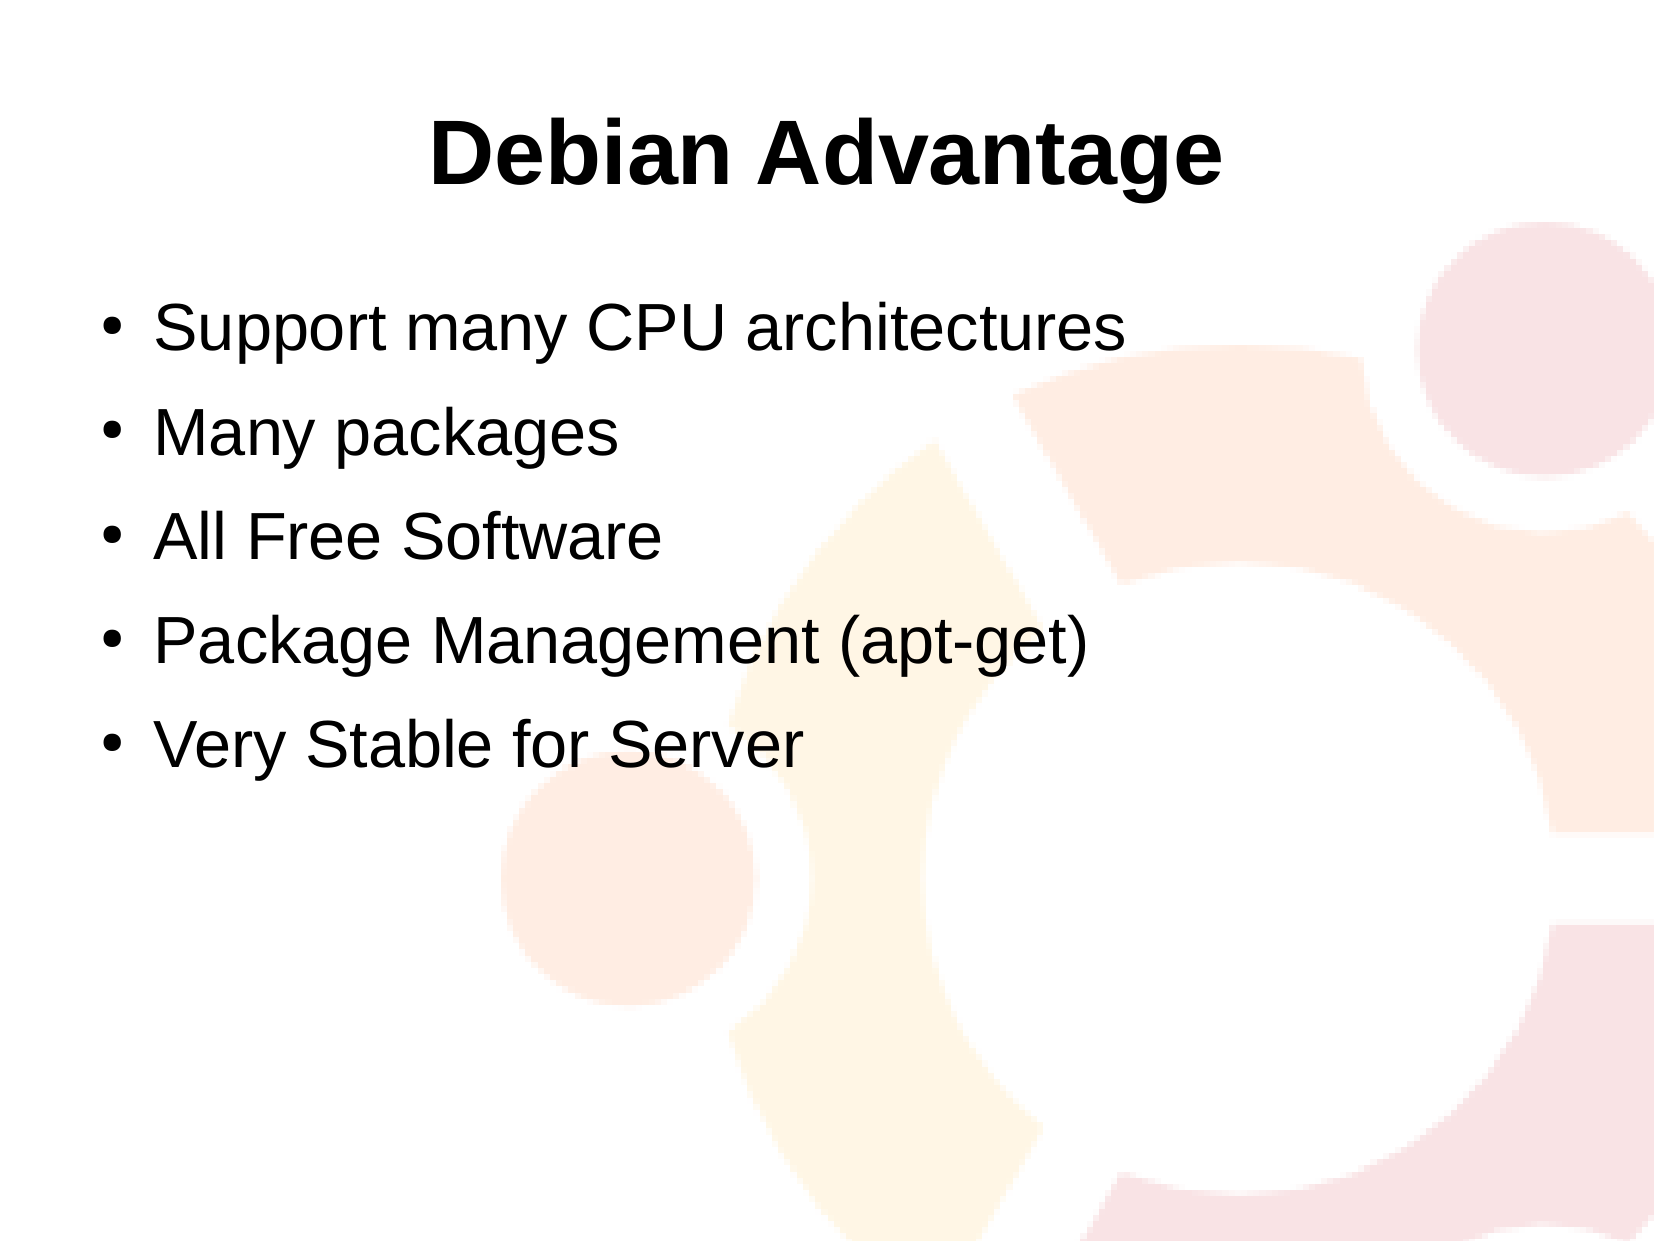

# Debian Advantage
Support many CPU architectures
Many packages
All Free Software
Package Management (apt-get)
Very Stable for Server